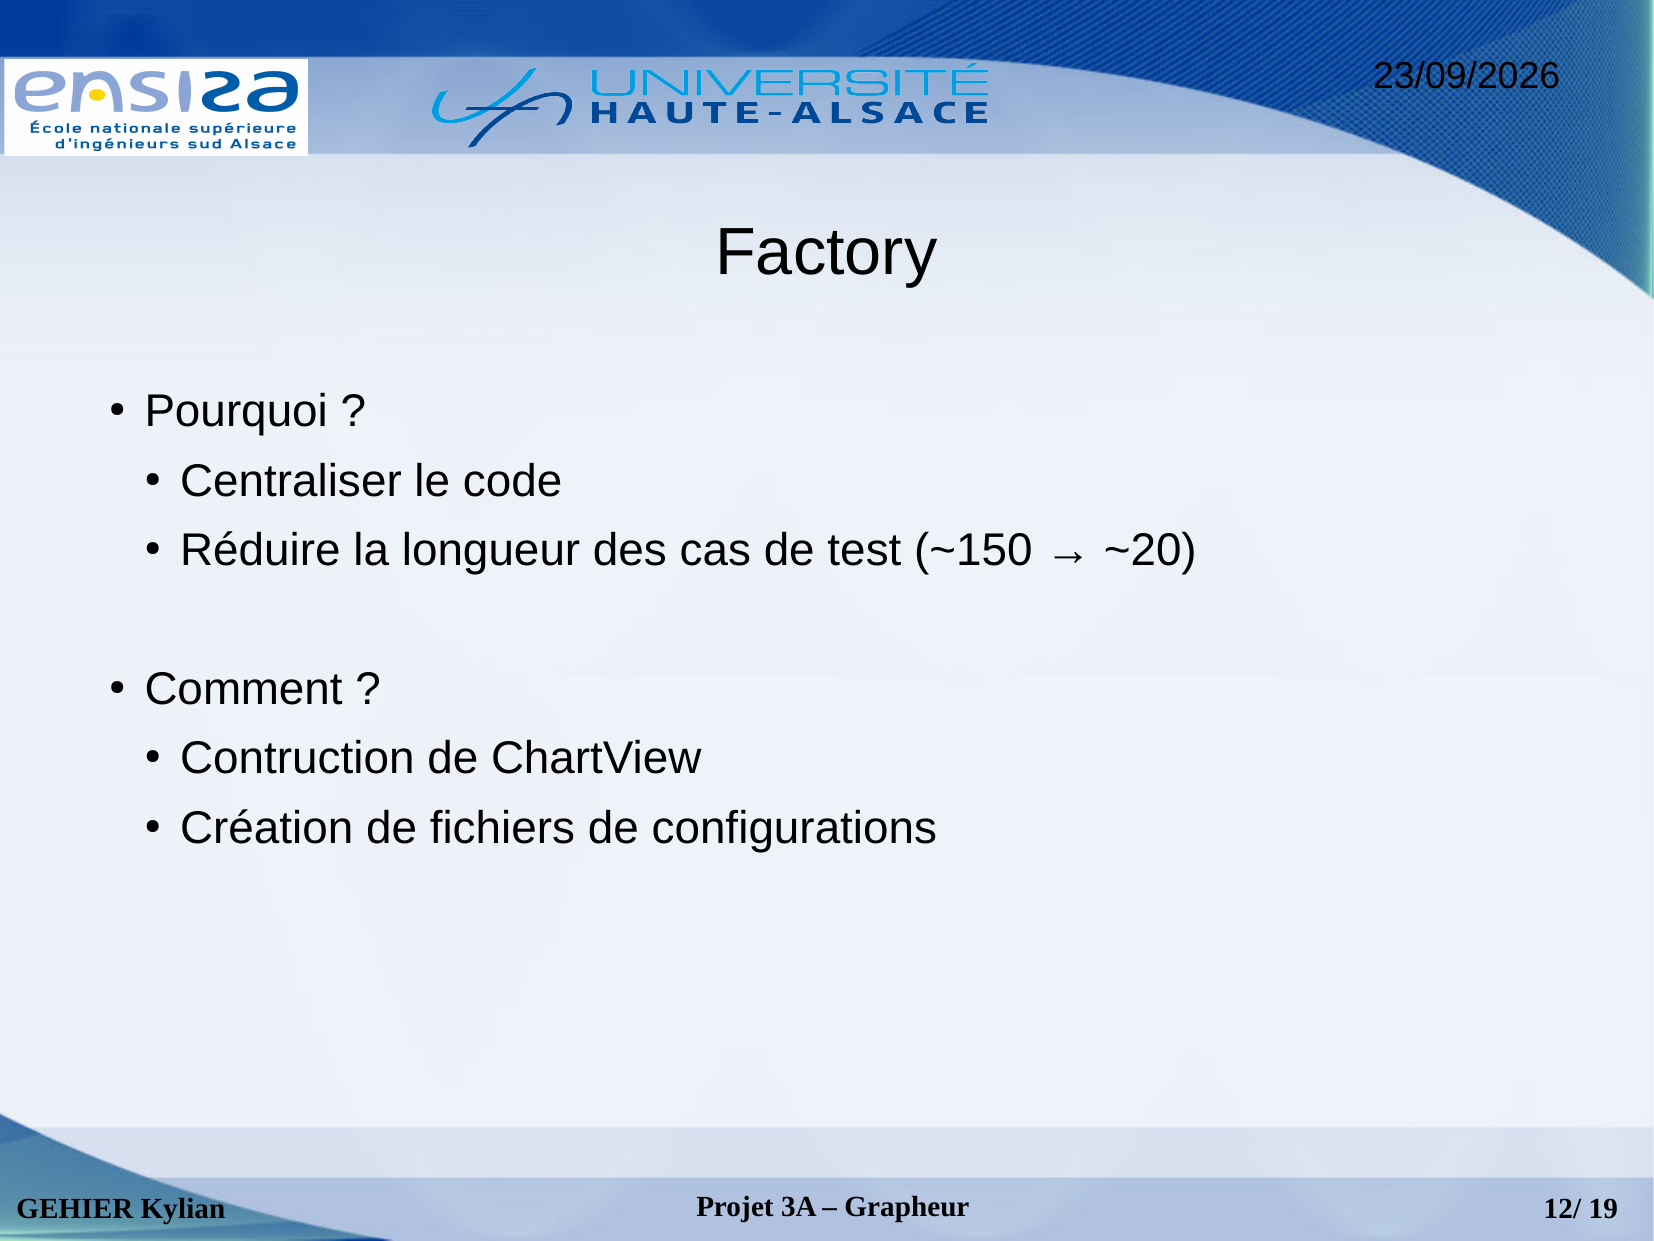

# Factory
Pourquoi ?
Centraliser le code
Réduire la longueur des cas de test (~150 → ~20)
Comment ?
Contruction de ChartView
Création de fichiers de configurations
12